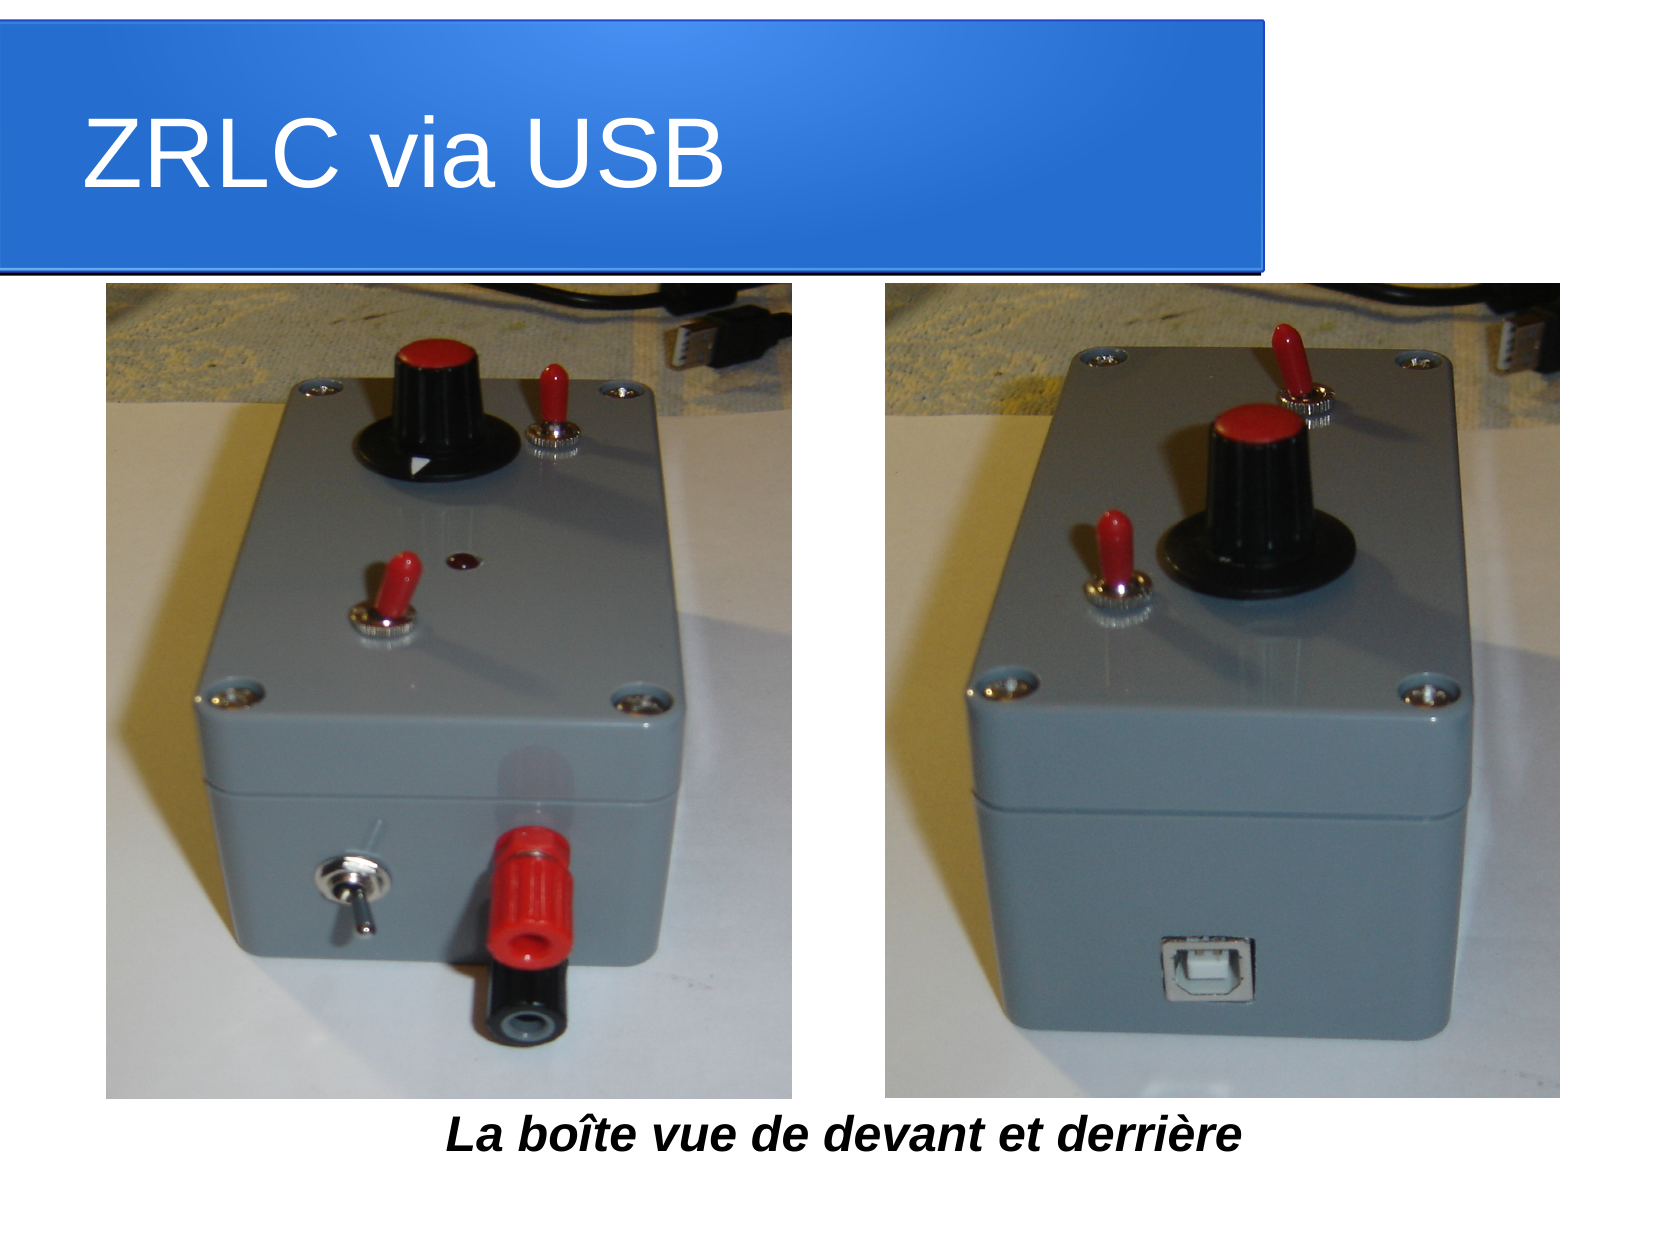

# ZRLC via USB
La boîte vue de devant et derrière